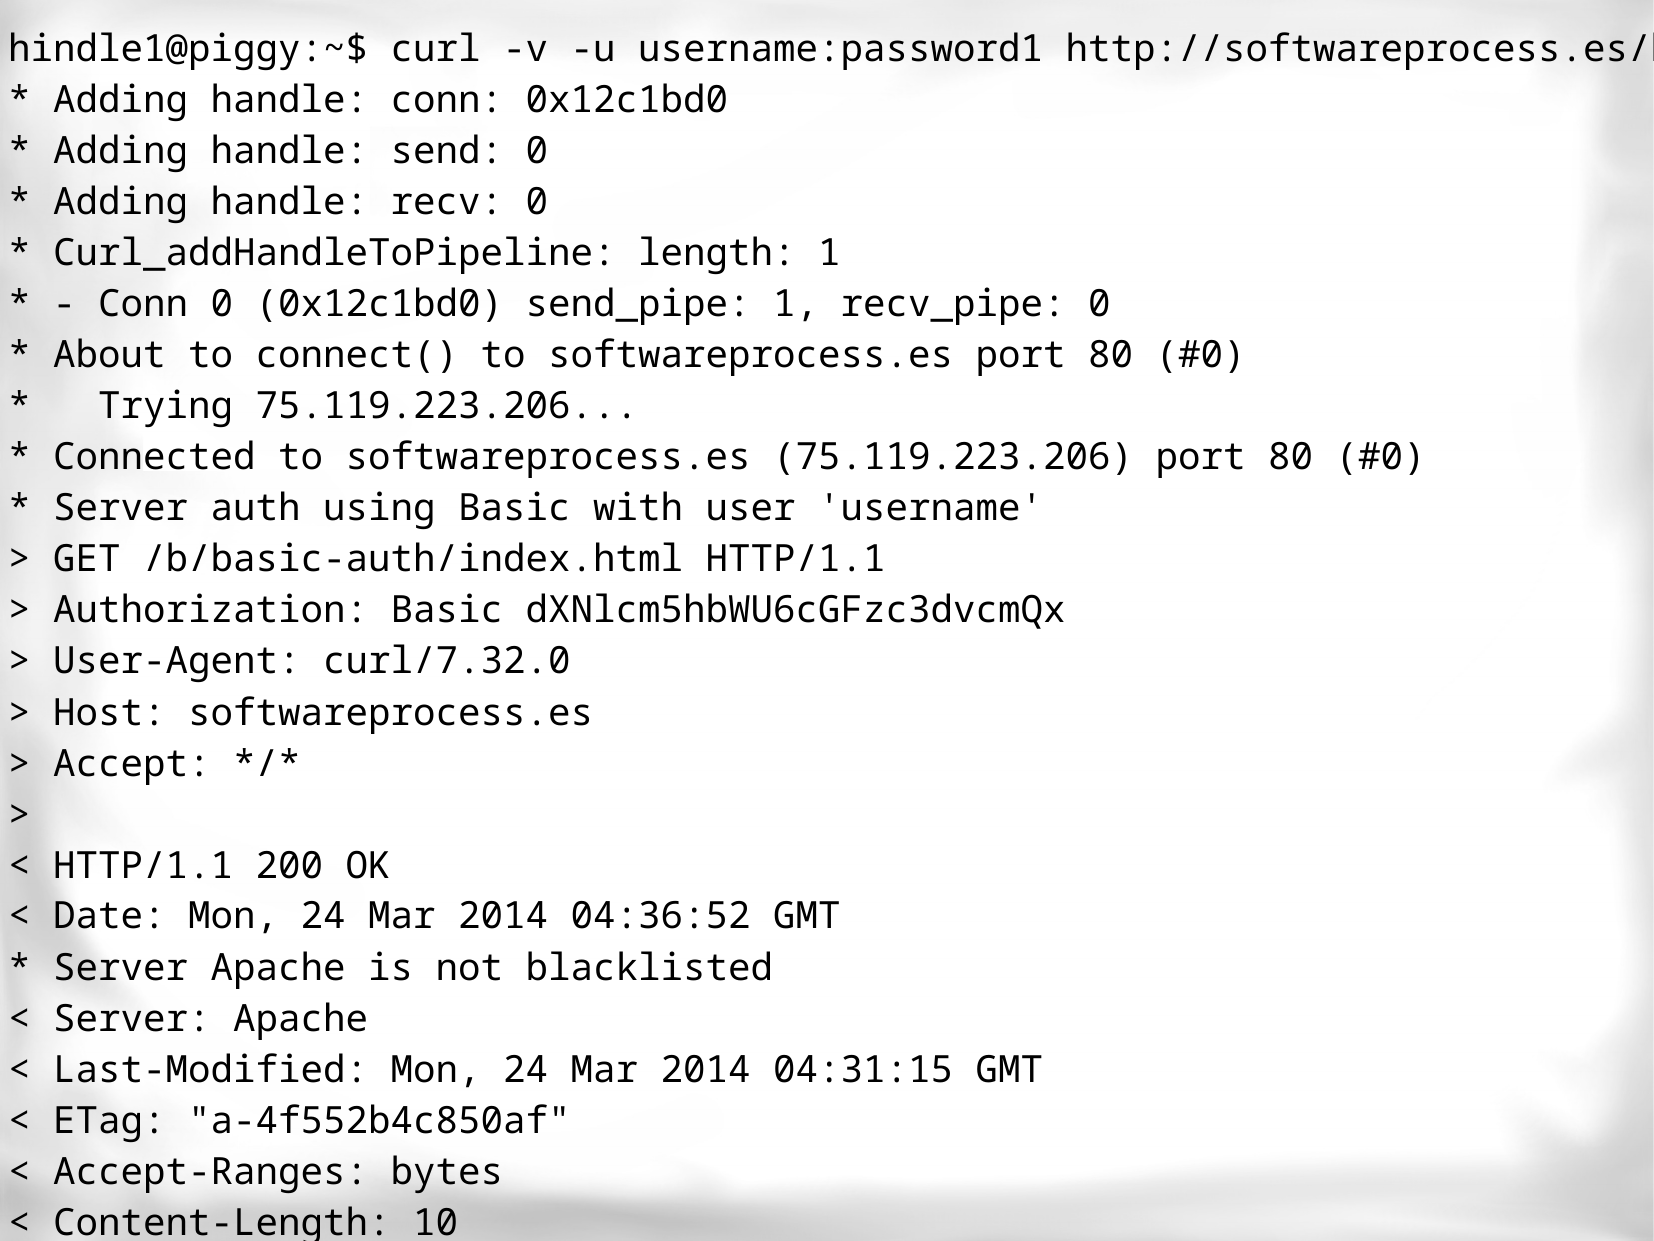

hindle1@piggy:~$ curl -v -u username:password1 http://softwareprocess.es/b/basic-auth/index.html
* Adding handle: conn: 0x12c1bd0
* Adding handle: send: 0
* Adding handle: recv: 0
* Curl_addHandleToPipeline: length: 1
* - Conn 0 (0x12c1bd0) send_pipe: 1, recv_pipe: 0
* About to connect() to softwareprocess.es port 80 (#0)
* Trying 75.119.223.206...
* Connected to softwareprocess.es (75.119.223.206) port 80 (#0)
* Server auth using Basic with user 'username'
> GET /b/basic-auth/index.html HTTP/1.1
> Authorization: Basic dXNlcm5hbWU6cGFzc3dvcmQx
> User-Agent: curl/7.32.0
> Host: softwareprocess.es
> Accept: */*
>
< HTTP/1.1 200 OK
< Date: Mon, 24 Mar 2014 04:36:52 GMT
* Server Apache is not blacklisted
< Server: Apache
< Last-Modified: Mon, 24 Mar 2014 04:31:15 GMT
< ETag: "a-4f552b4c850af"
< Accept-Ranges: bytes
< Content-Length: 10
< Vary: Accept-Encoding
< Content-Type: text/html; charset=utf-8
<
it worked
#